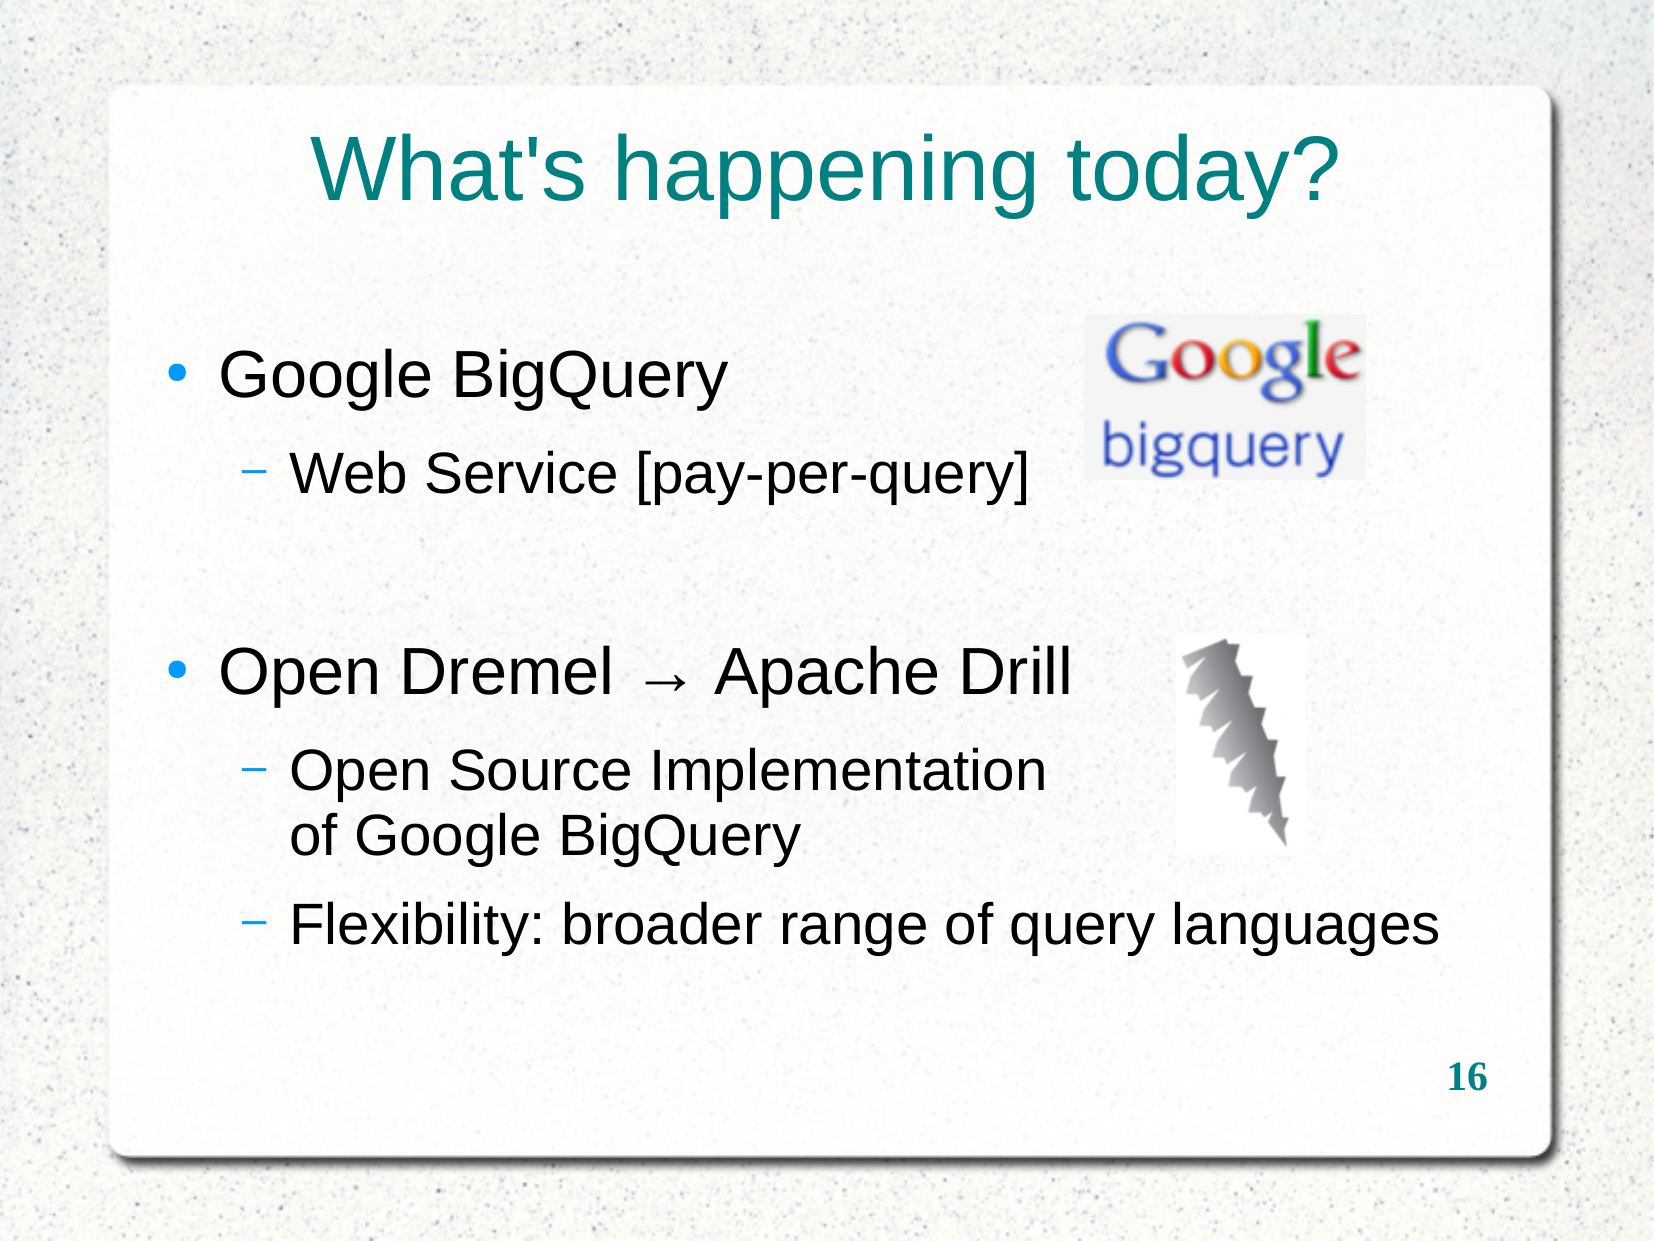

# What's happening today?
Google BigQuery
Web Service [pay-per-query]
Open Dremel → Apache Drill
Open Source Implementation
of Google BigQuery
Flexibility: broader range of query languages
16